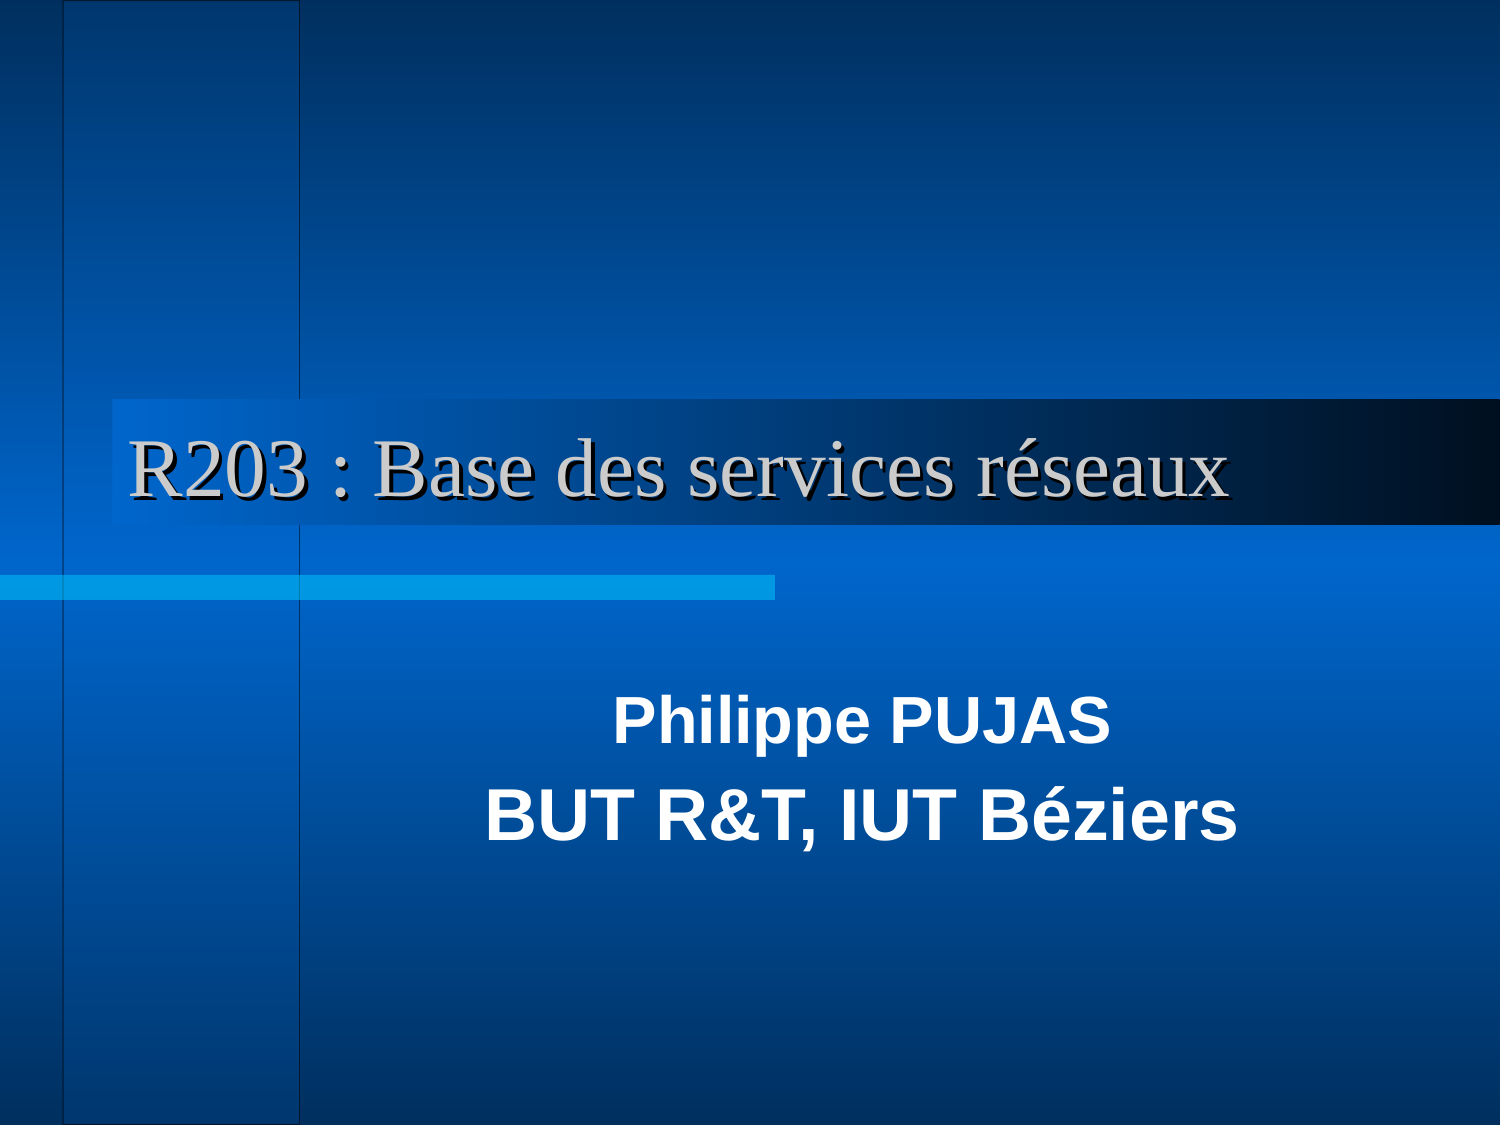

# R203 : Base des services réseaux
Philippe PUJAS
BUT R&T, IUT Béziers